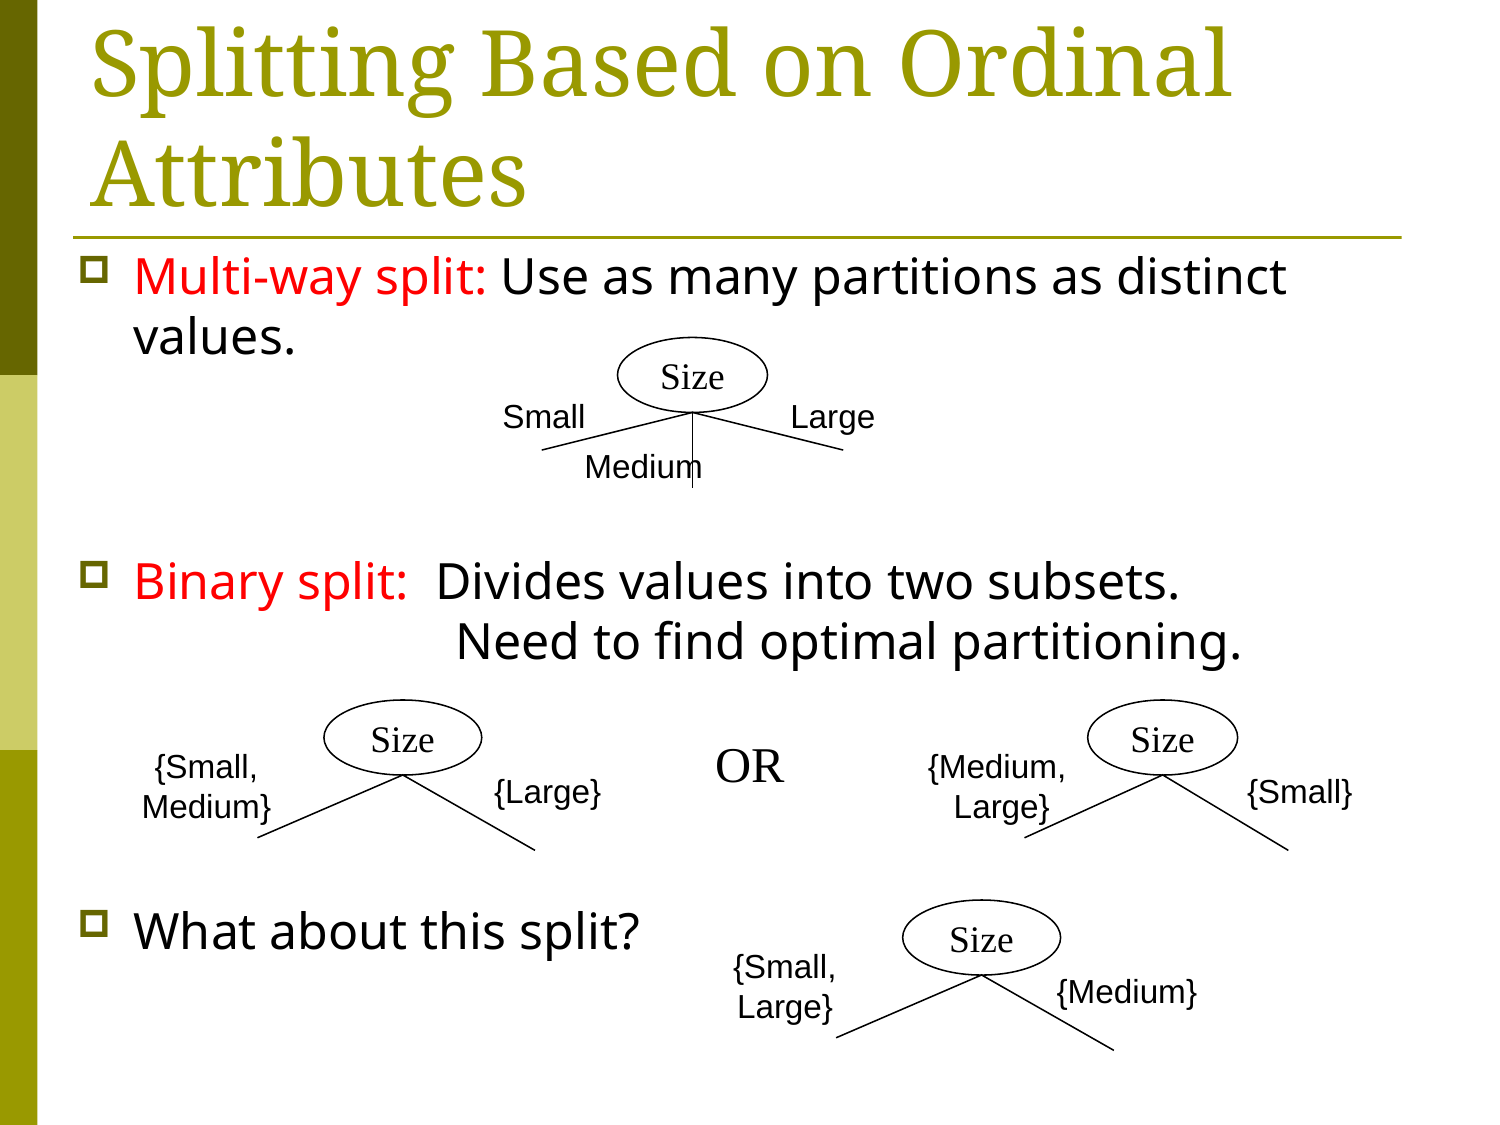

Splitting Based on Ordinal Attributes
# Multi-way split: Use as many partitions as distinct values.
Binary split: Divides values into two subsets.
		 Need to find optimal partitioning.
What about this split?
Size
Small
Large
Medium
Size
{Small, Medium}
{Large}
Size
{Medium,
Large}
{Small}
OR
Size
{Small, Large}
{Medium}